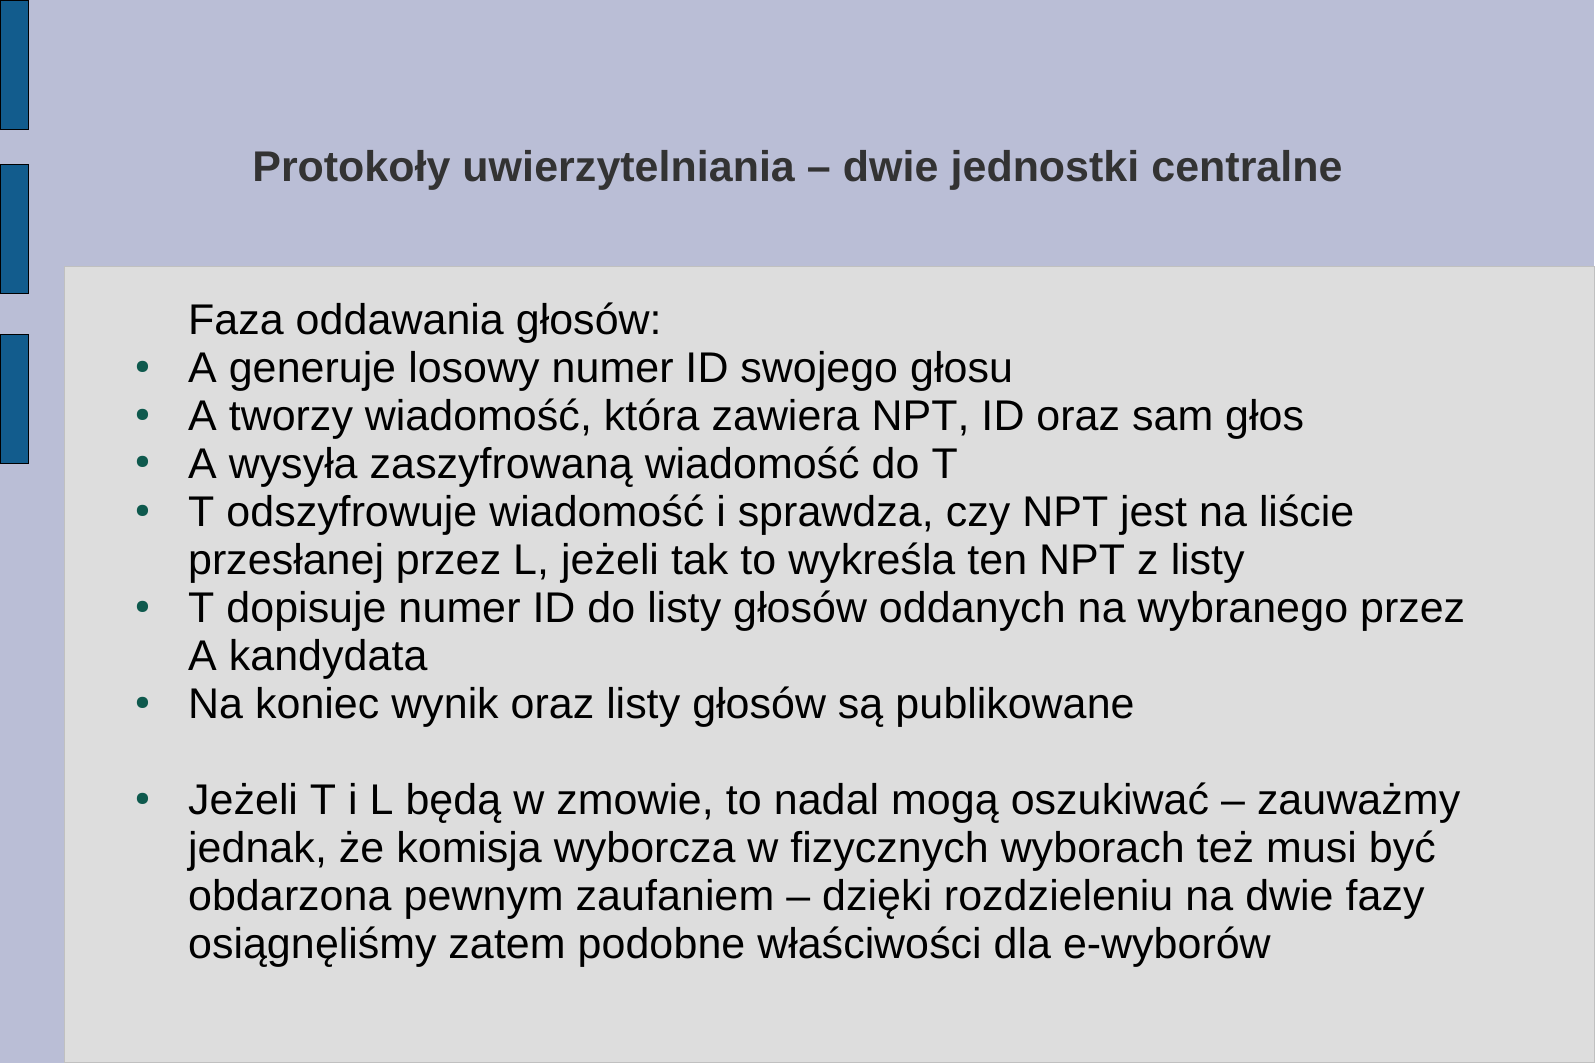

# Protokoły uwierzytelniania – dwie jednostki centralne
Faza oddawania głosów:
A generuje losowy numer ID swojego głosu
A tworzy wiadomość, która zawiera NPT, ID oraz sam głos
A wysyła zaszyfrowaną wiadomość do T
T odszyfrowuje wiadomość i sprawdza, czy NPT jest na liście przesłanej przez L, jeżeli tak to wykreśla ten NPT z listy
T dopisuje numer ID do listy głosów oddanych na wybranego przez A kandydata
Na koniec wynik oraz listy głosów są publikowane
Jeżeli T i L będą w zmowie, to nadal mogą oszukiwać – zauważmy jednak, że komisja wyborcza w fizycznych wyborach też musi być obdarzona pewnym zaufaniem – dzięki rozdzieleniu na dwie fazy osiągnęliśmy zatem podobne właściwości dla e-wyborów